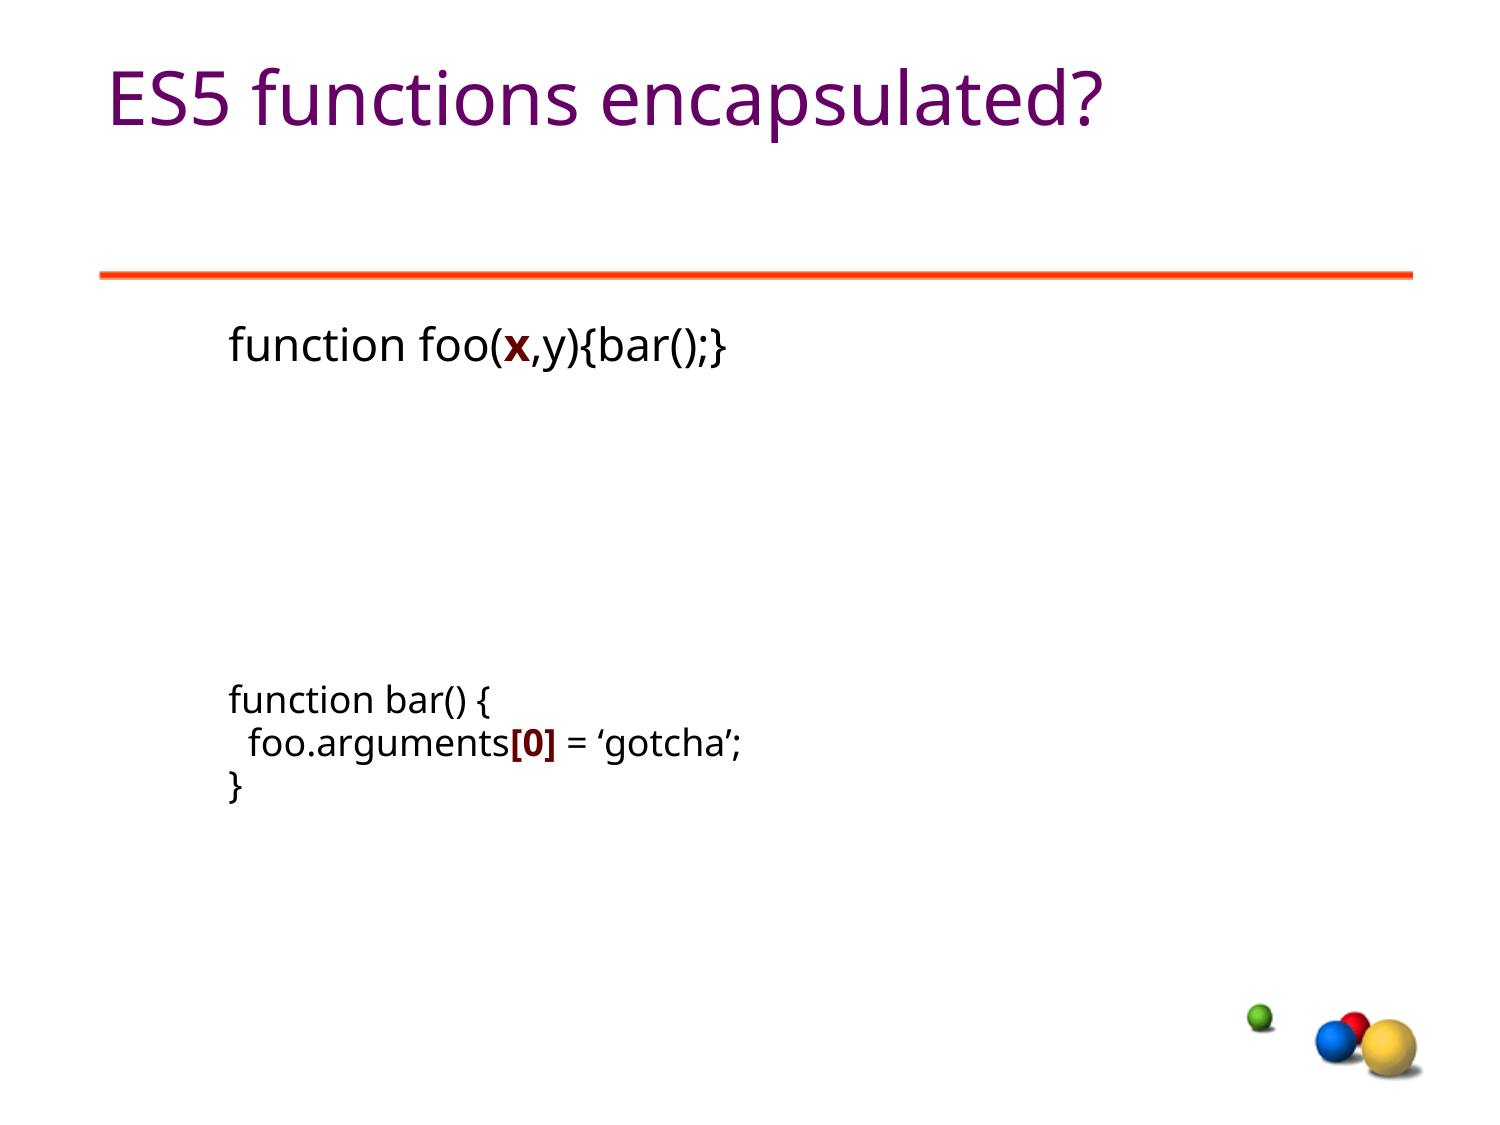

# ES5 functions encapsulated?
function foo(x,y){bar();}
function bar() {
 foo.arguments[0] = ‘gotcha’;
}